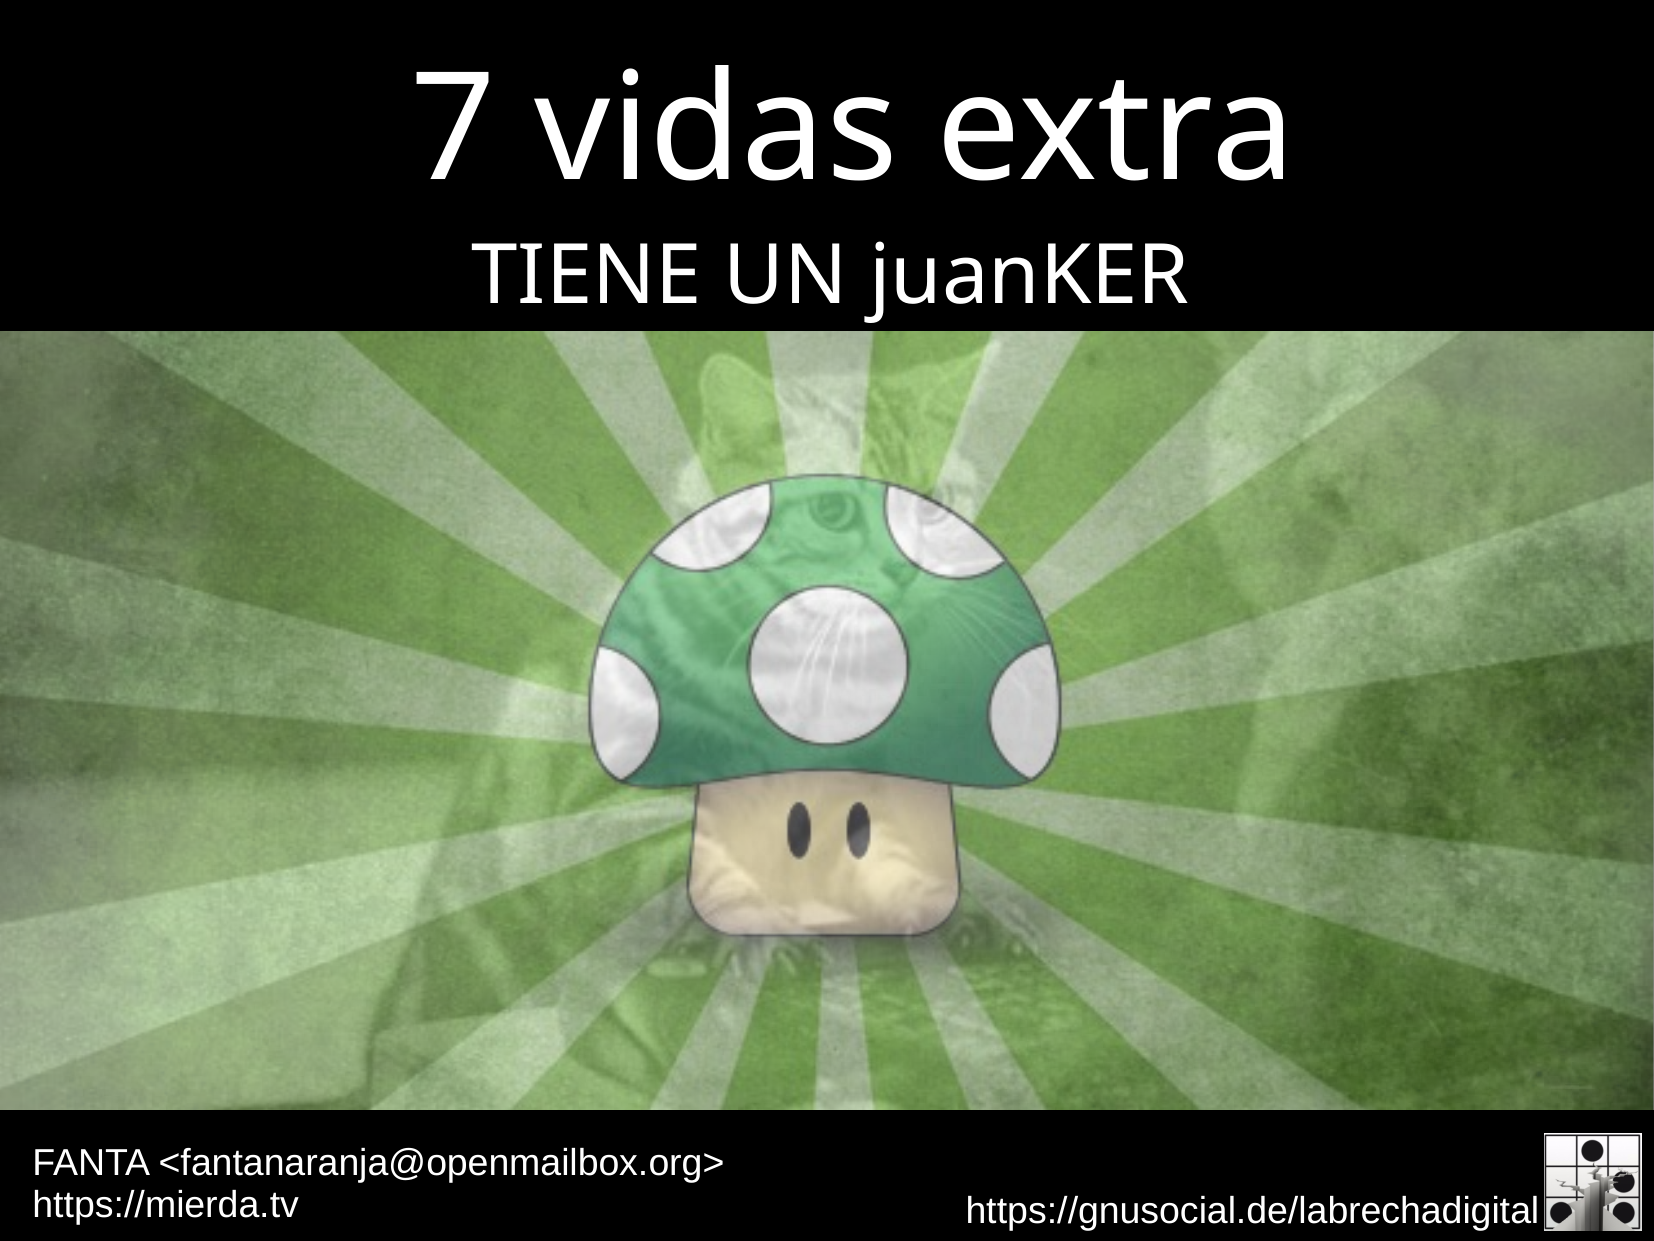

7 vidas extra
TIENE UN juanKER
FANTA <fantanaranja@openmailbox.org>
https://mierda.tv
https://gnusocial.de/labrechadigital